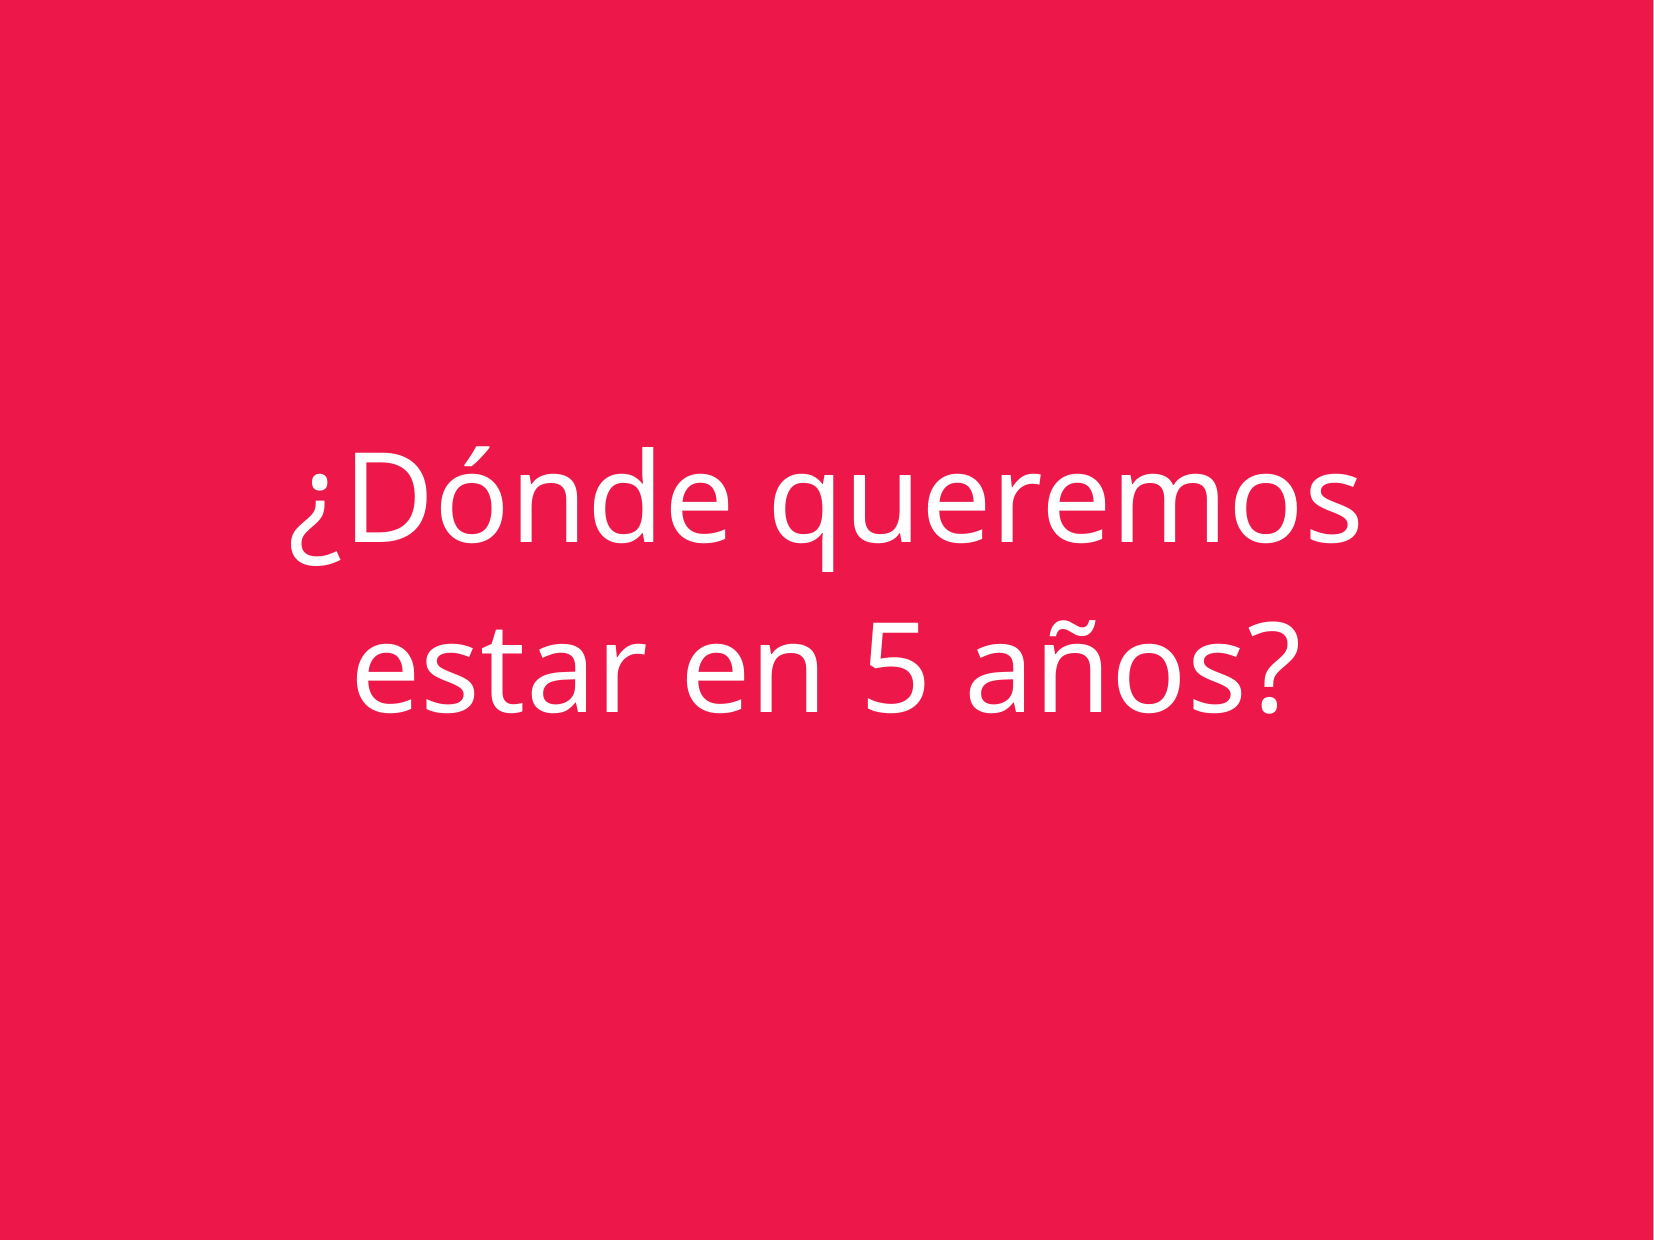

# ¿Dónde queremos
estar en 5 años?